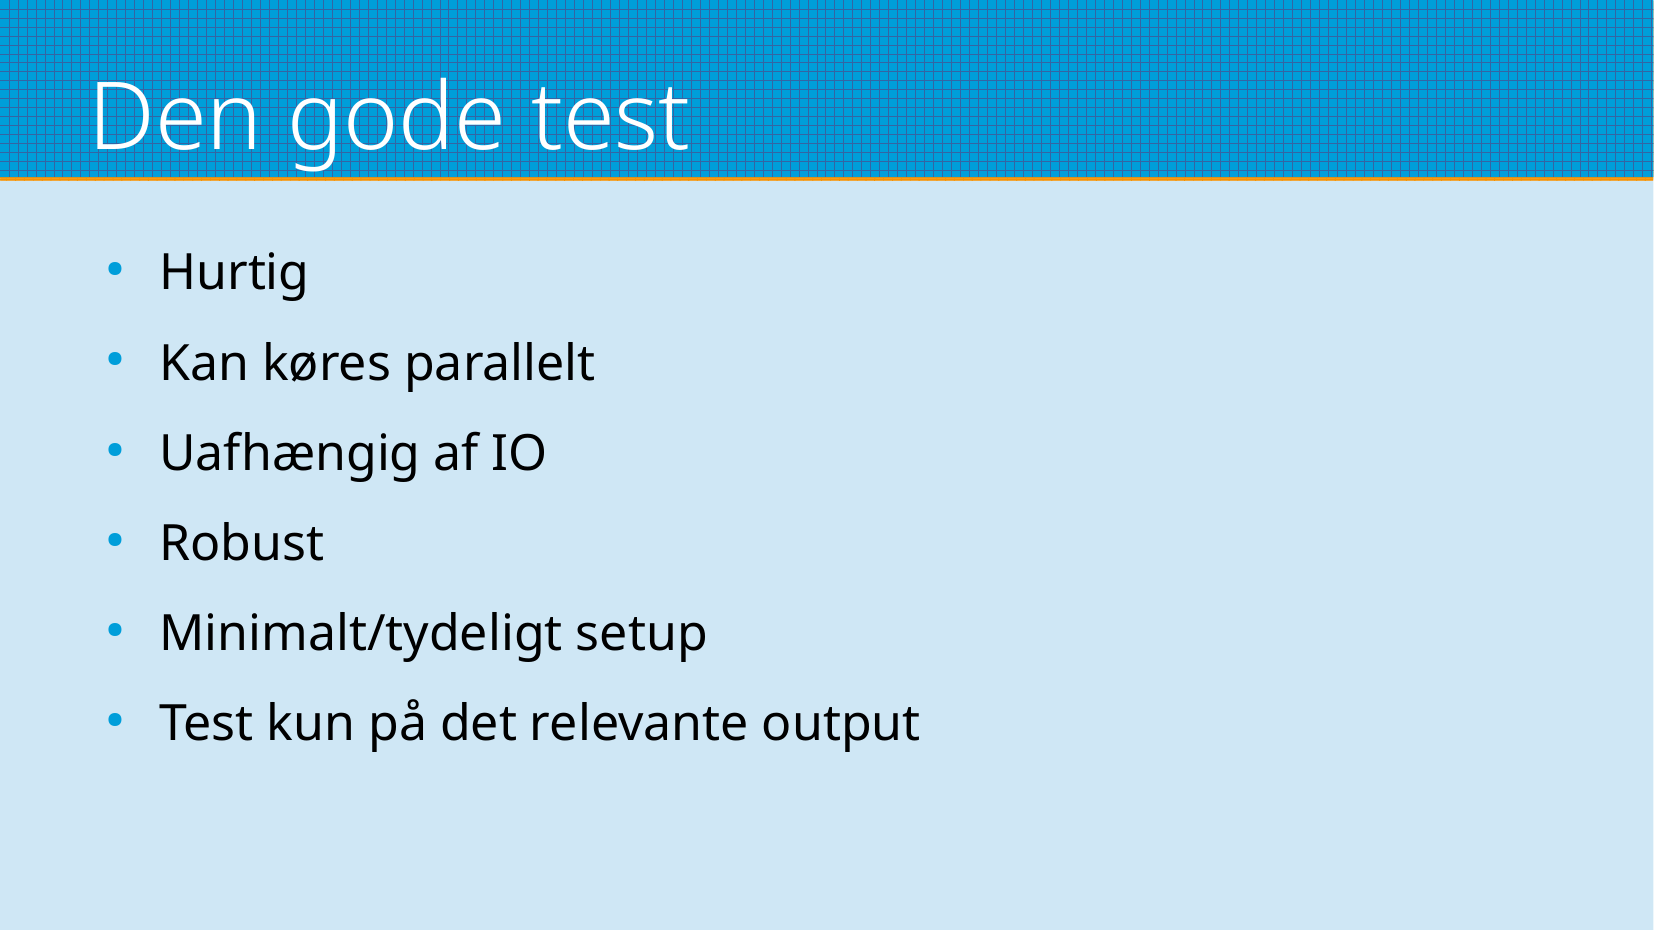

# Den gode test
Hurtig
Kan køres parallelt
Uafhængig af IO
Robust
Minimalt/tydeligt setup
Test kun på det relevante output